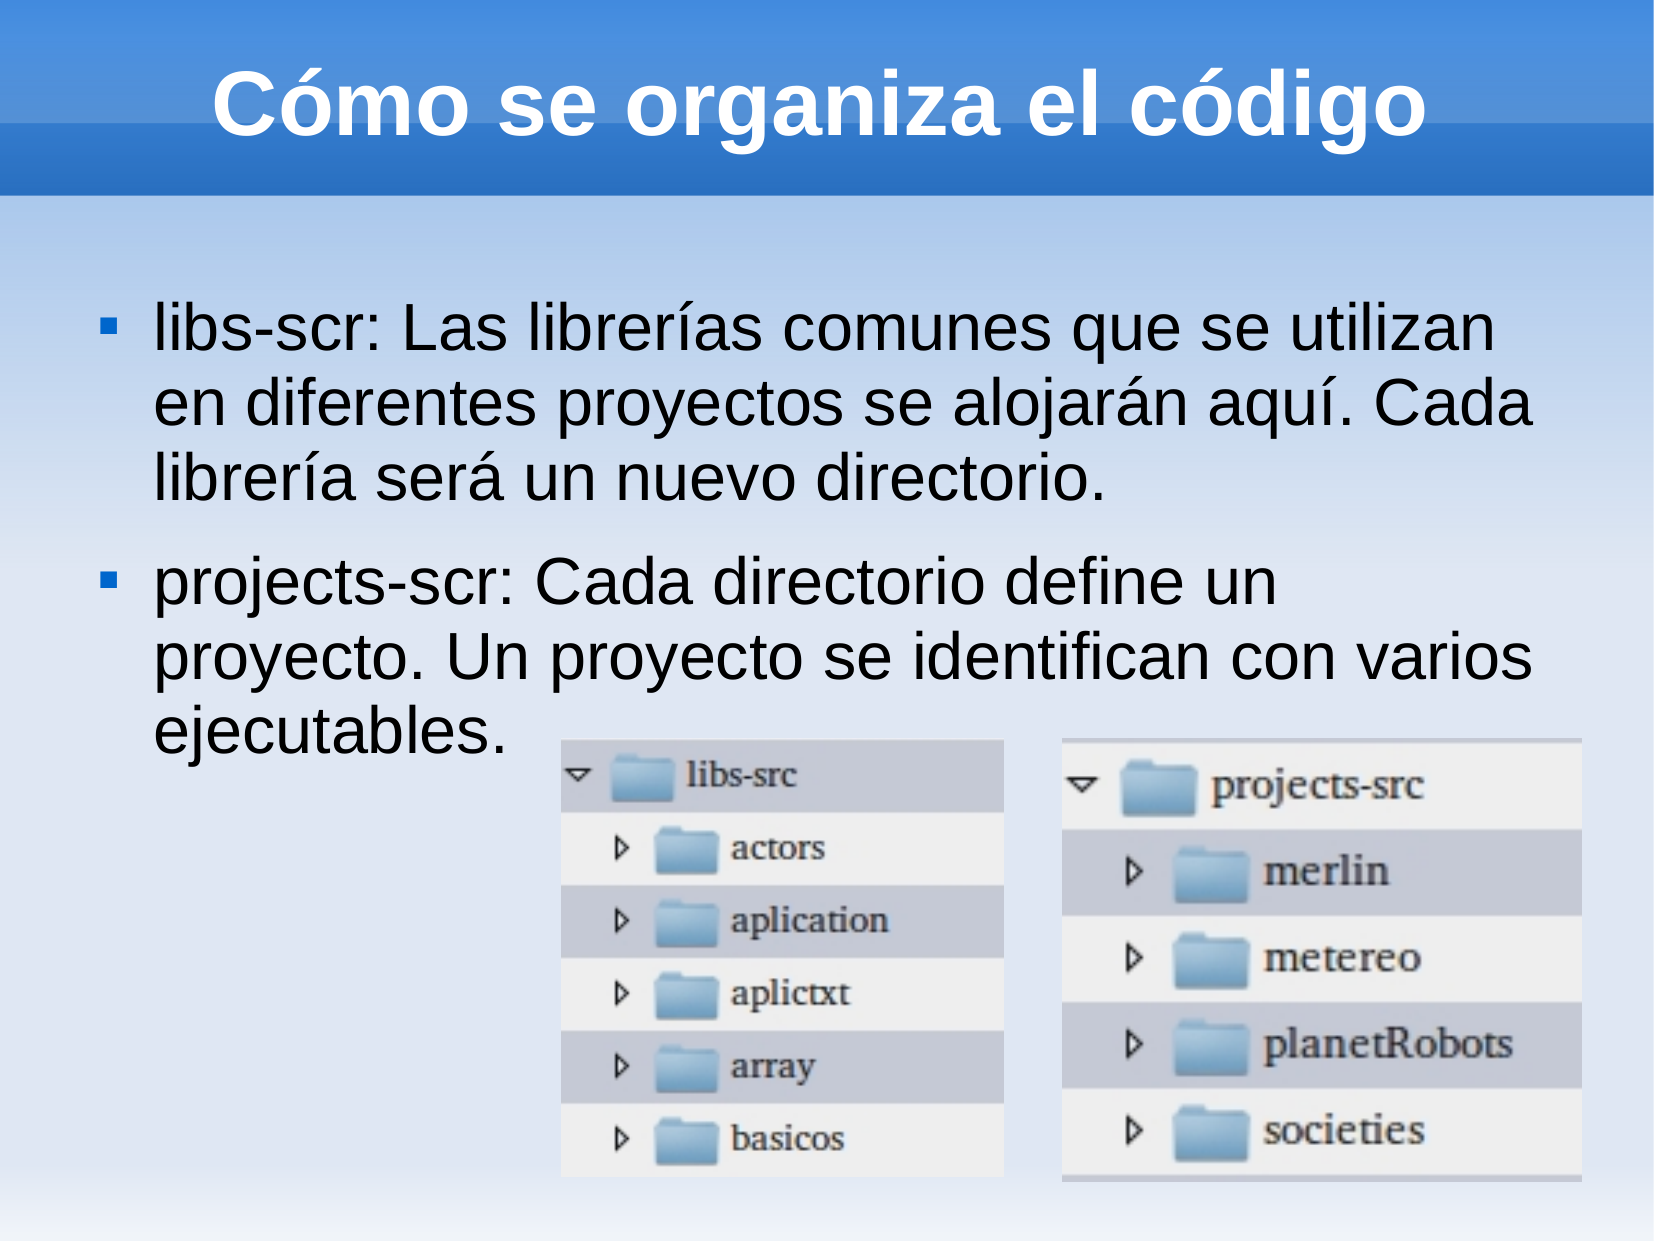

# Cómo se organiza el código
libs-scr: Las librerías comunes que se utilizan en diferentes proyectos se alojarán aquí. Cada librería será un nuevo directorio.
projects-scr: Cada directorio define un proyecto. Un proyecto se identifican con varios ejecutables.